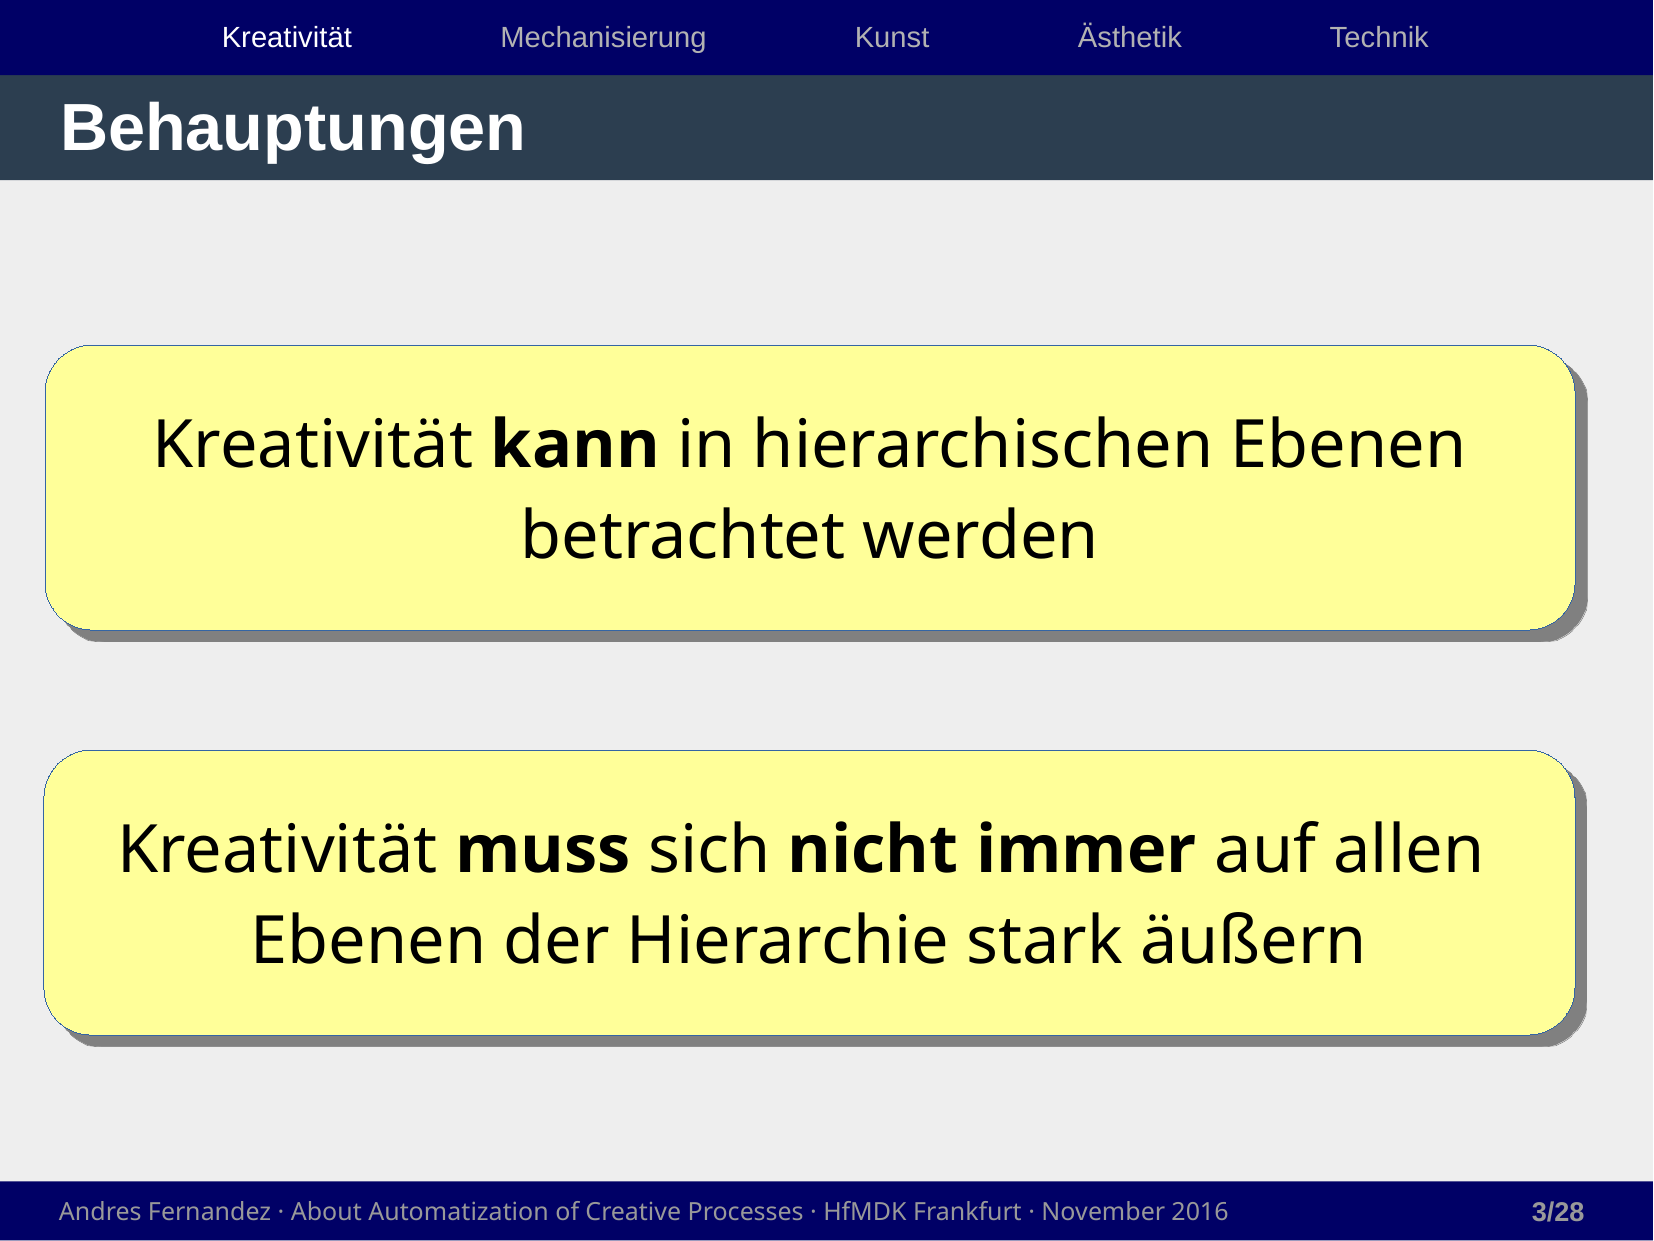

Kreativität Mechanisierung Kunst Ästhetik Technik
# Behauptungen
Kreativität kann in hierarchischen Ebenen
betrachtet werden
Kreativität muss sich nicht immer auf allen
Ebenen der Hierarchie stark äußern